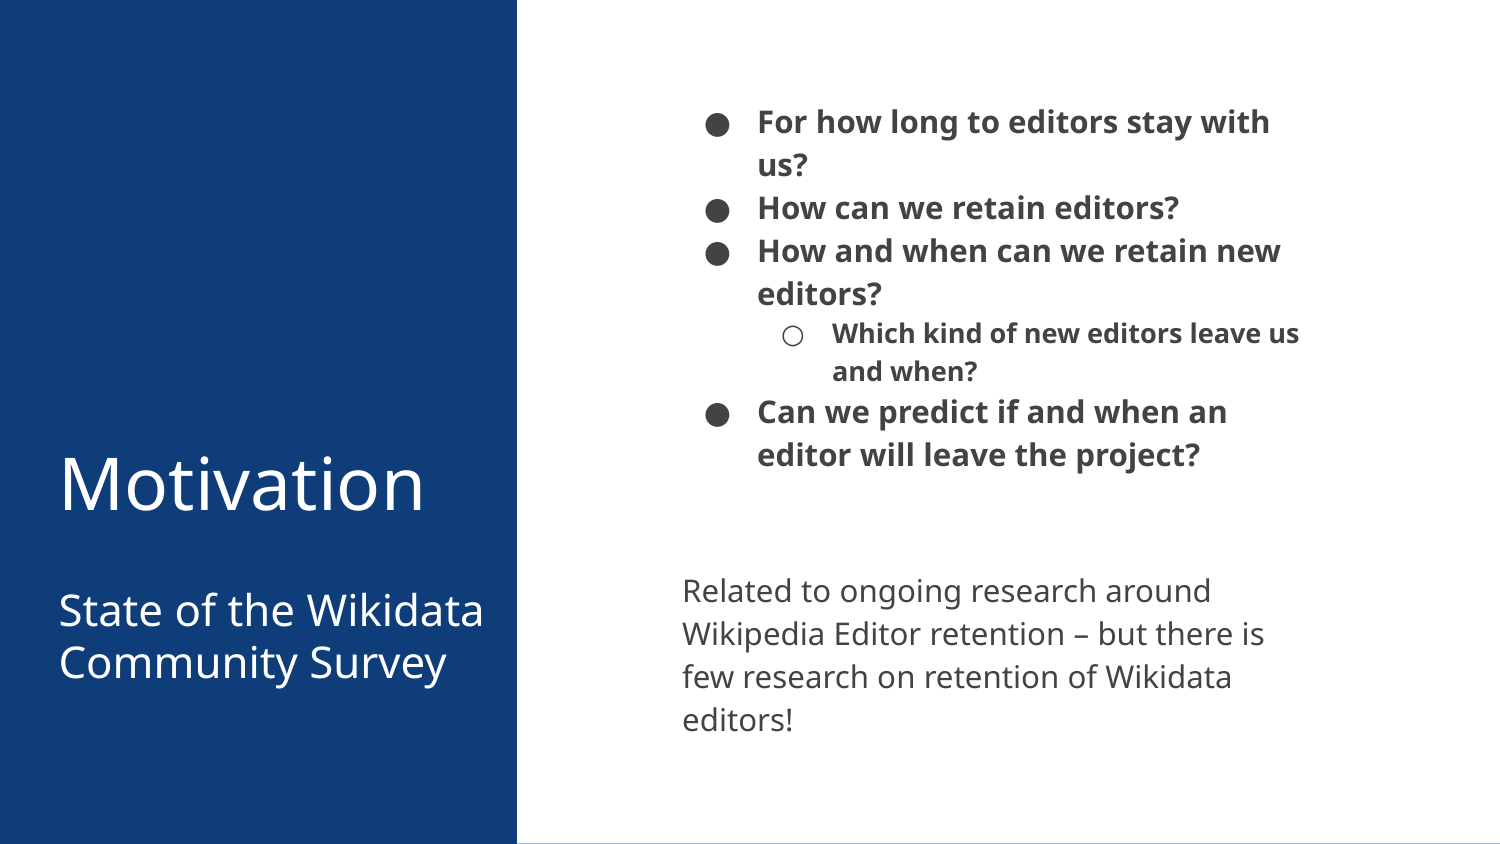

# Motivation
For how long to editors stay with us?
How can we retain editors?
How and when can we retain new editors?
Which kind of new editors leave us and when?
Can we predict if and when an editor will leave the project?
Related to ongoing research around Wikipedia Editor retention – but there is few research on retention of Wikidata editors!
State of the Wikidata Community Survey